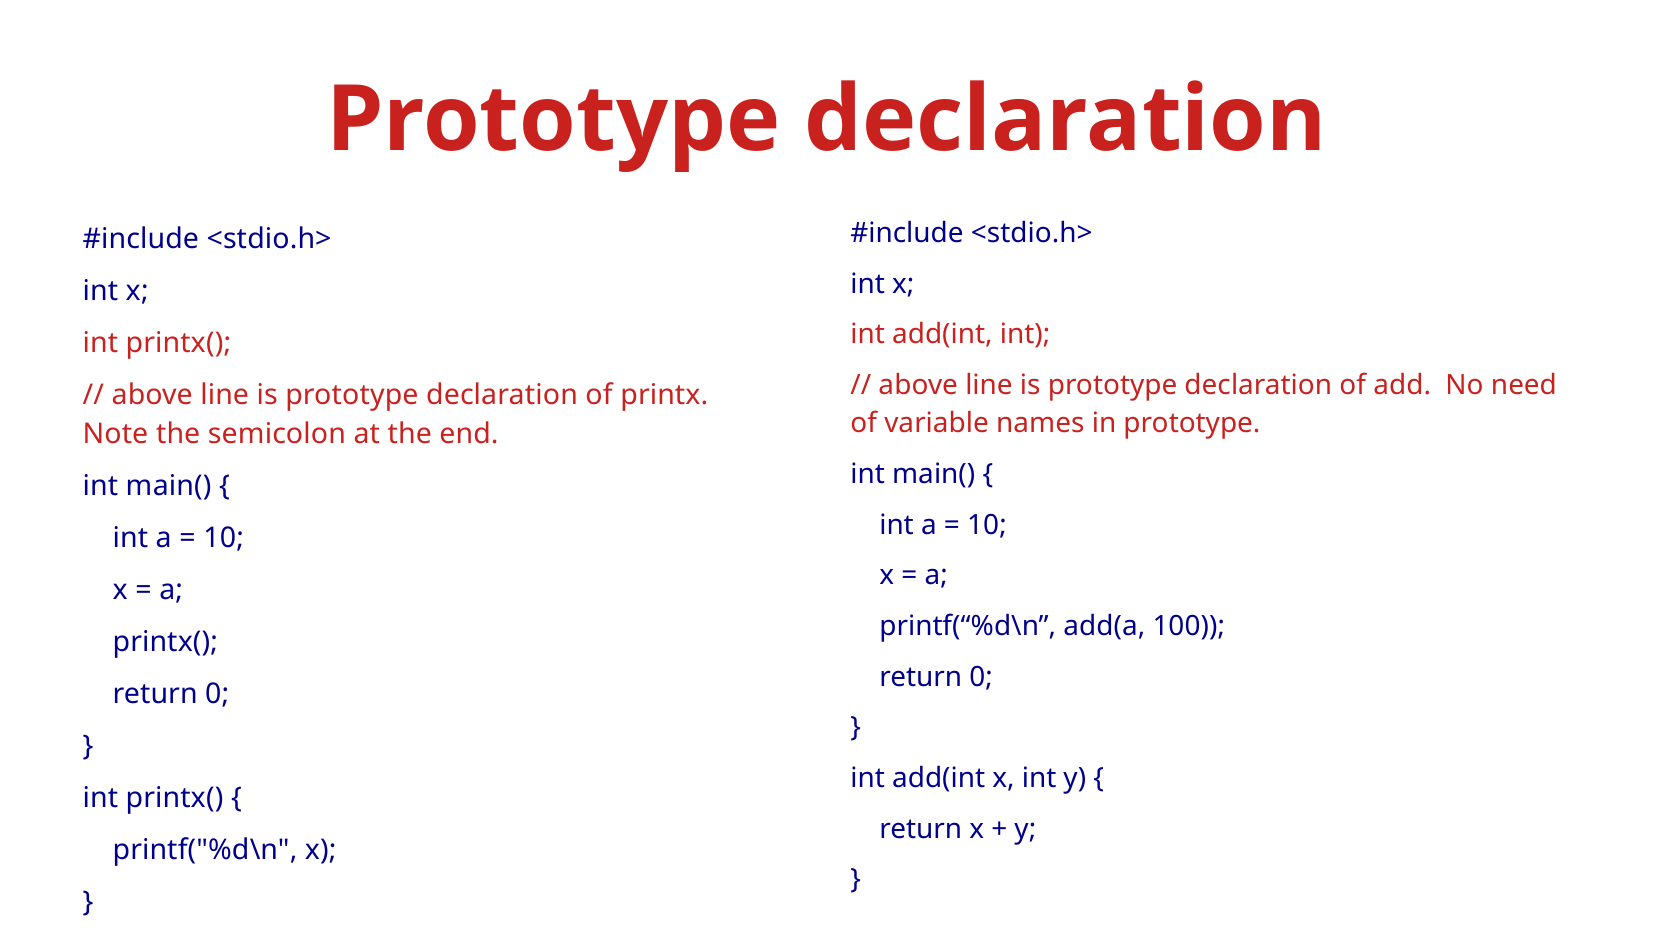

# Prototype declaration
#include <stdio.h>
int x;
int add(int, int);
// above line is prototype declaration of add. No need of variable names in prototype.
int main() {
 int a = 10;
 x = a;
 printf(“%d\n”, add(a, 100));
 return 0;
}
int add(int x, int y) {
 return x + y;
}
#include <stdio.h>
int x;
int printx();
// above line is prototype declaration of printx. Note the semicolon at the end.
int main() {
 int a = 10;
 x = a;
 printx();
 return 0;
}
int printx() {
 printf("%d\n", x);
}